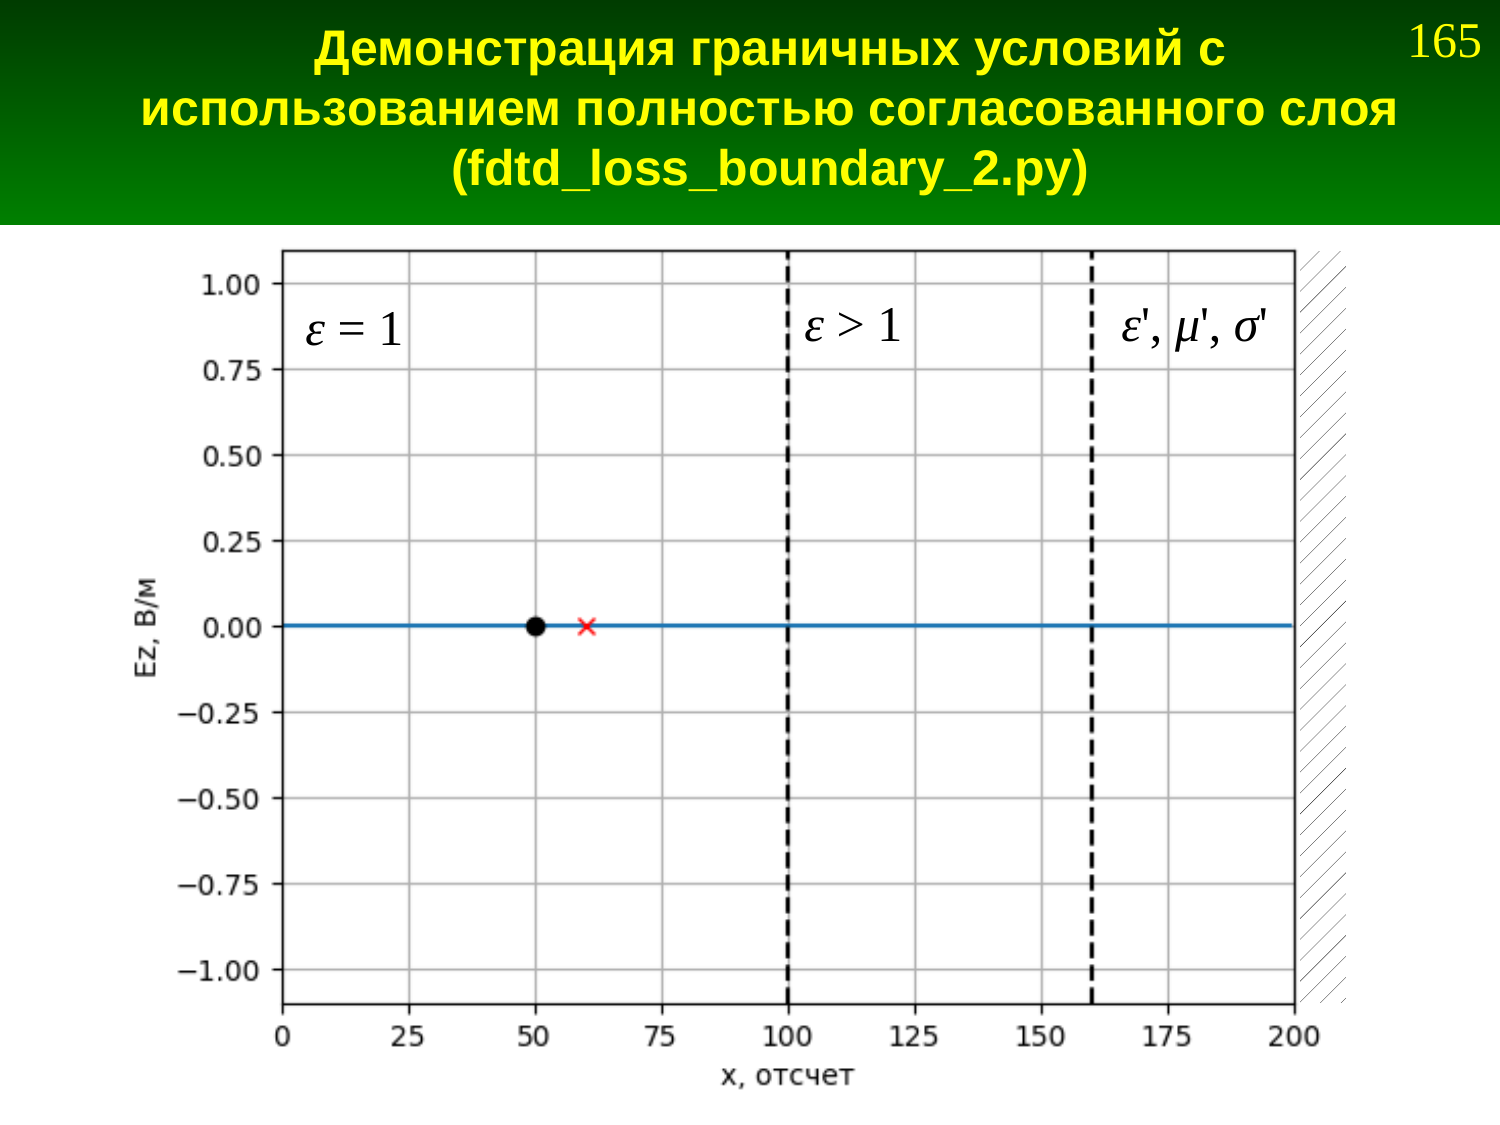

# Демонстрация граничных условий с использованием полностью согласованного слоя (fdtd_loss_boundary_2.py)
ε', μ', σ'
ε > 1
ε = 1